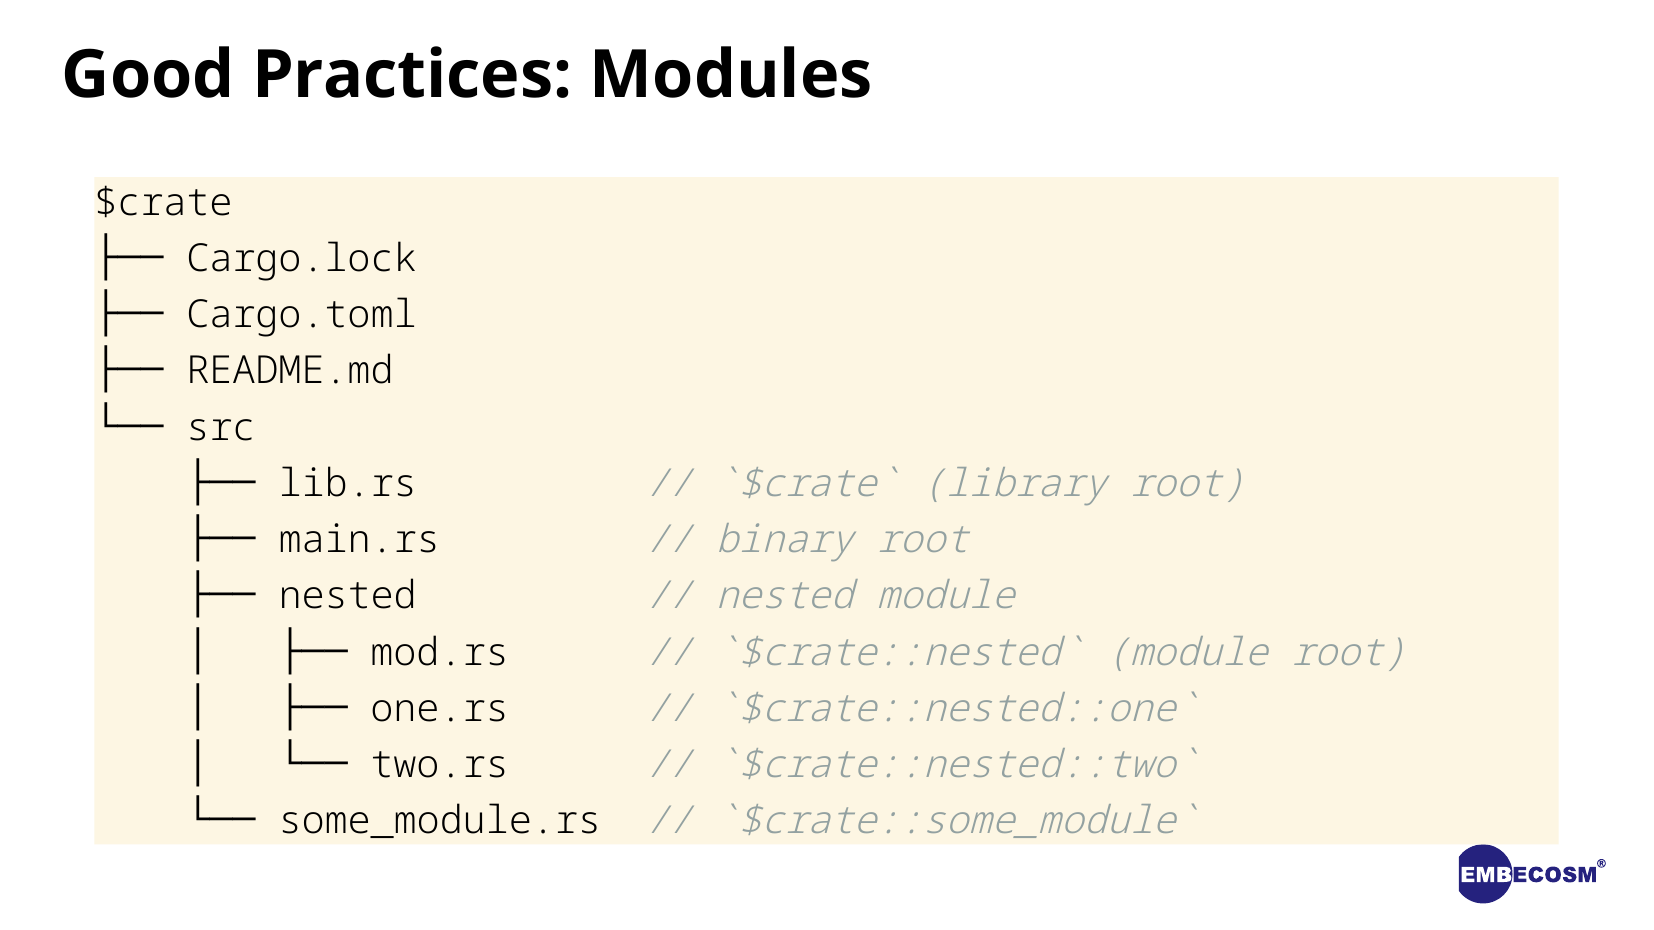

# Good Practices: Modules
$crate
├── Cargo.lock
├── Cargo.toml
├── README.md
└── src
 ├── lib.rs // `$crate` (library root)
 ├── main.rs // binary root
 ├── nested // nested module
 │   ├── mod.rs // `$crate::nested` (module root)
 │   ├── one.rs // `$crate::nested::one`
 │   └── two.rs // `$crate::nested::two`
 └── some_module.rs // `$crate::some_module`